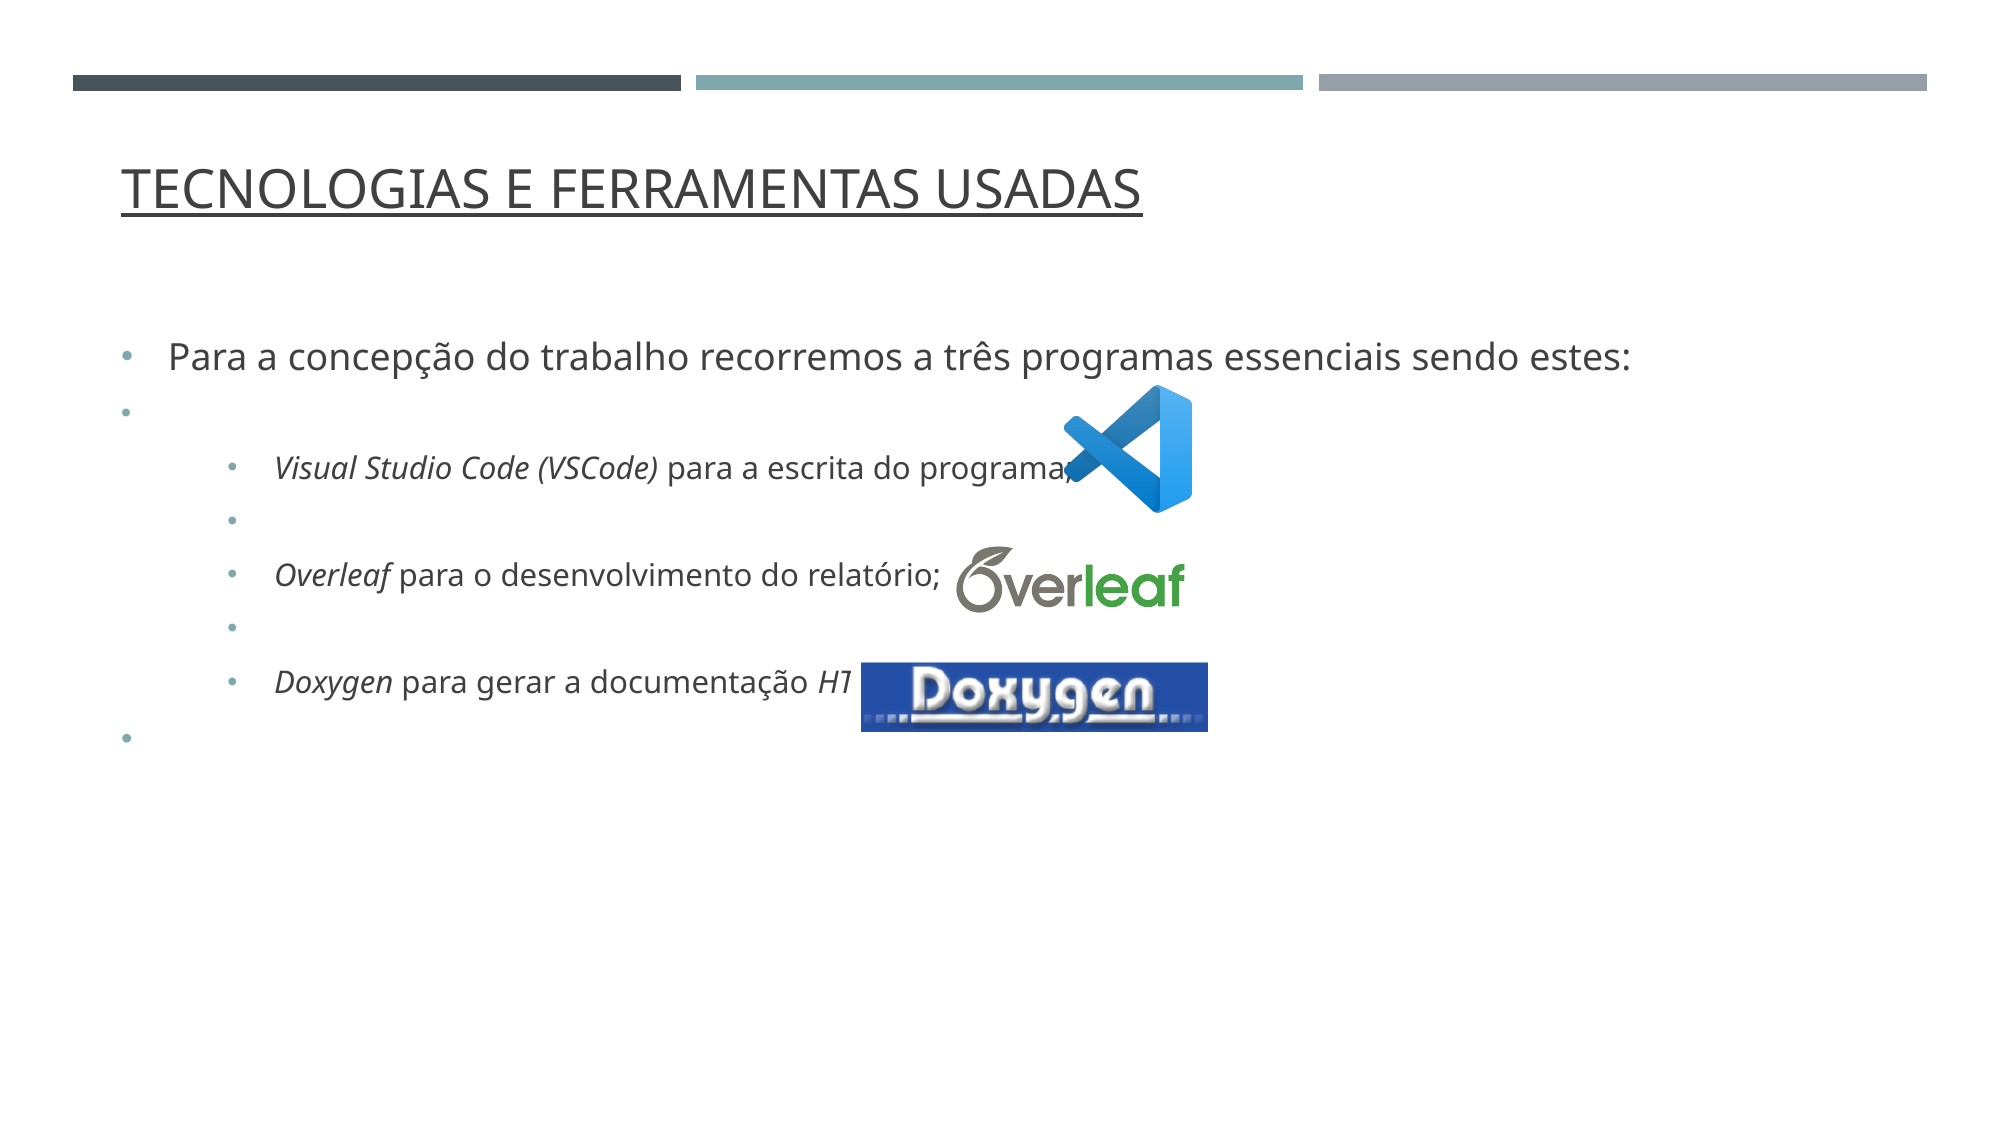

Tecnologias e ferramentas usadas
Para a concepção do trabalho recorremos a três programas essenciais sendo estes:
Visual Studio Code (VSCode) para a escrita do programa;
Overleaf para o desenvolvimento do relatório;
Doxygen para gerar a documentação HTML.